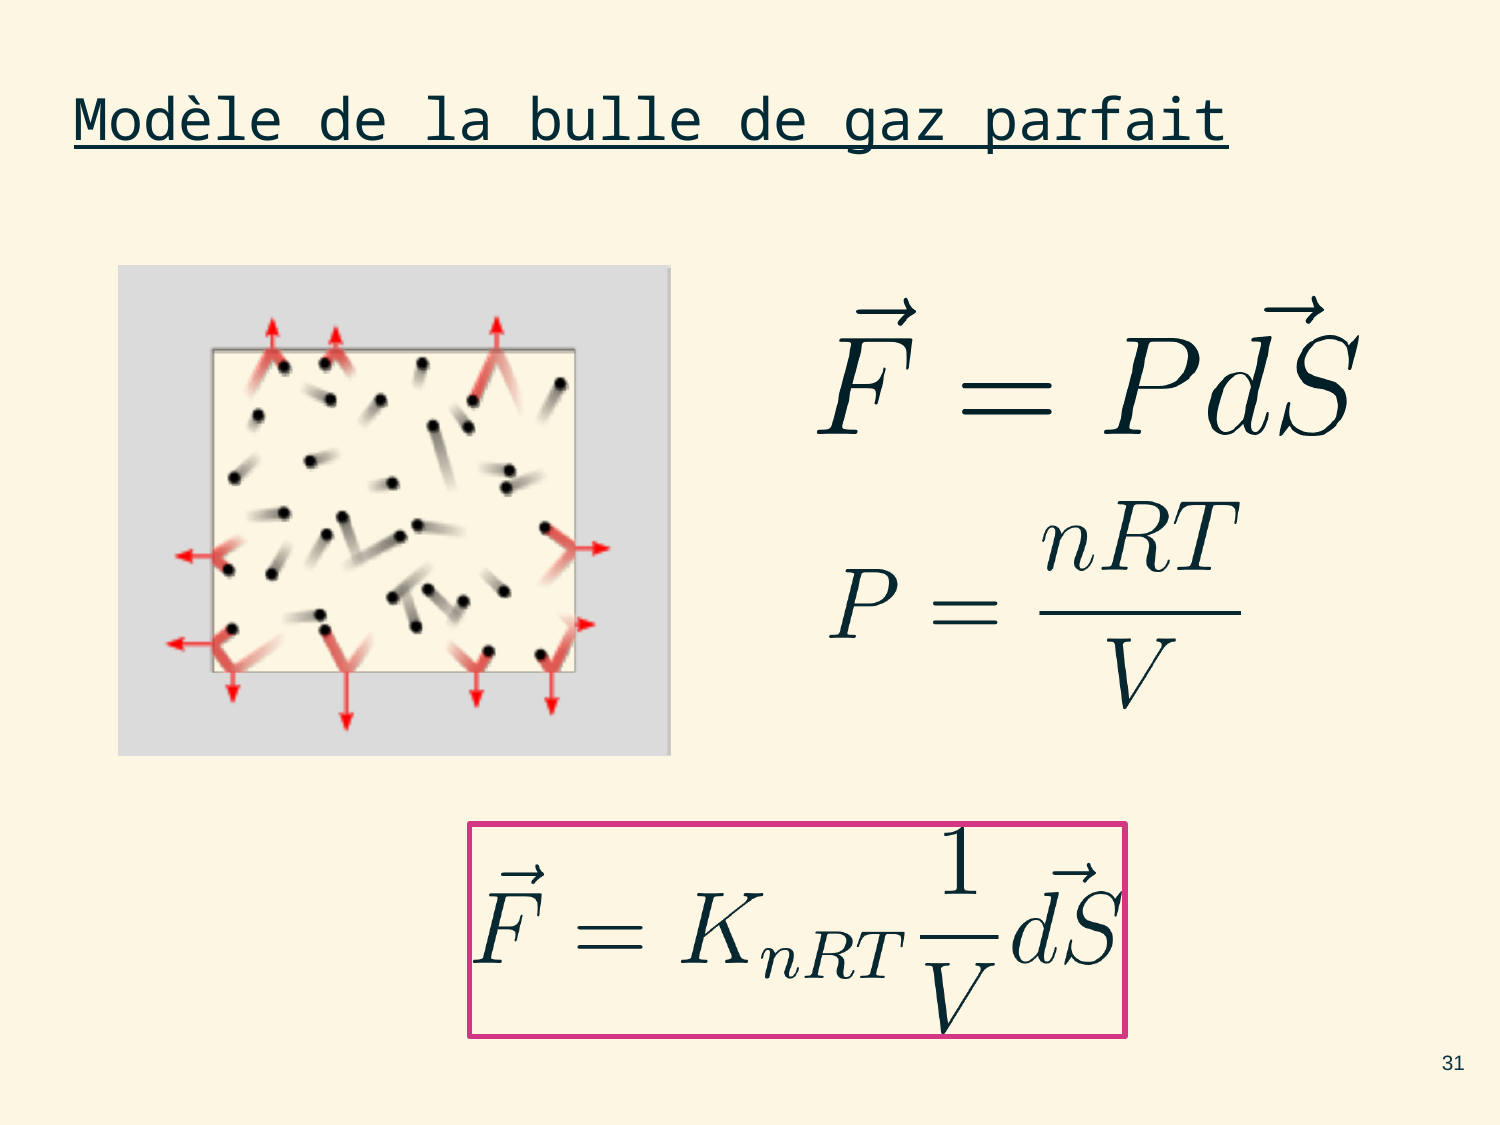

# Modèle de la bulle de gaz parfait